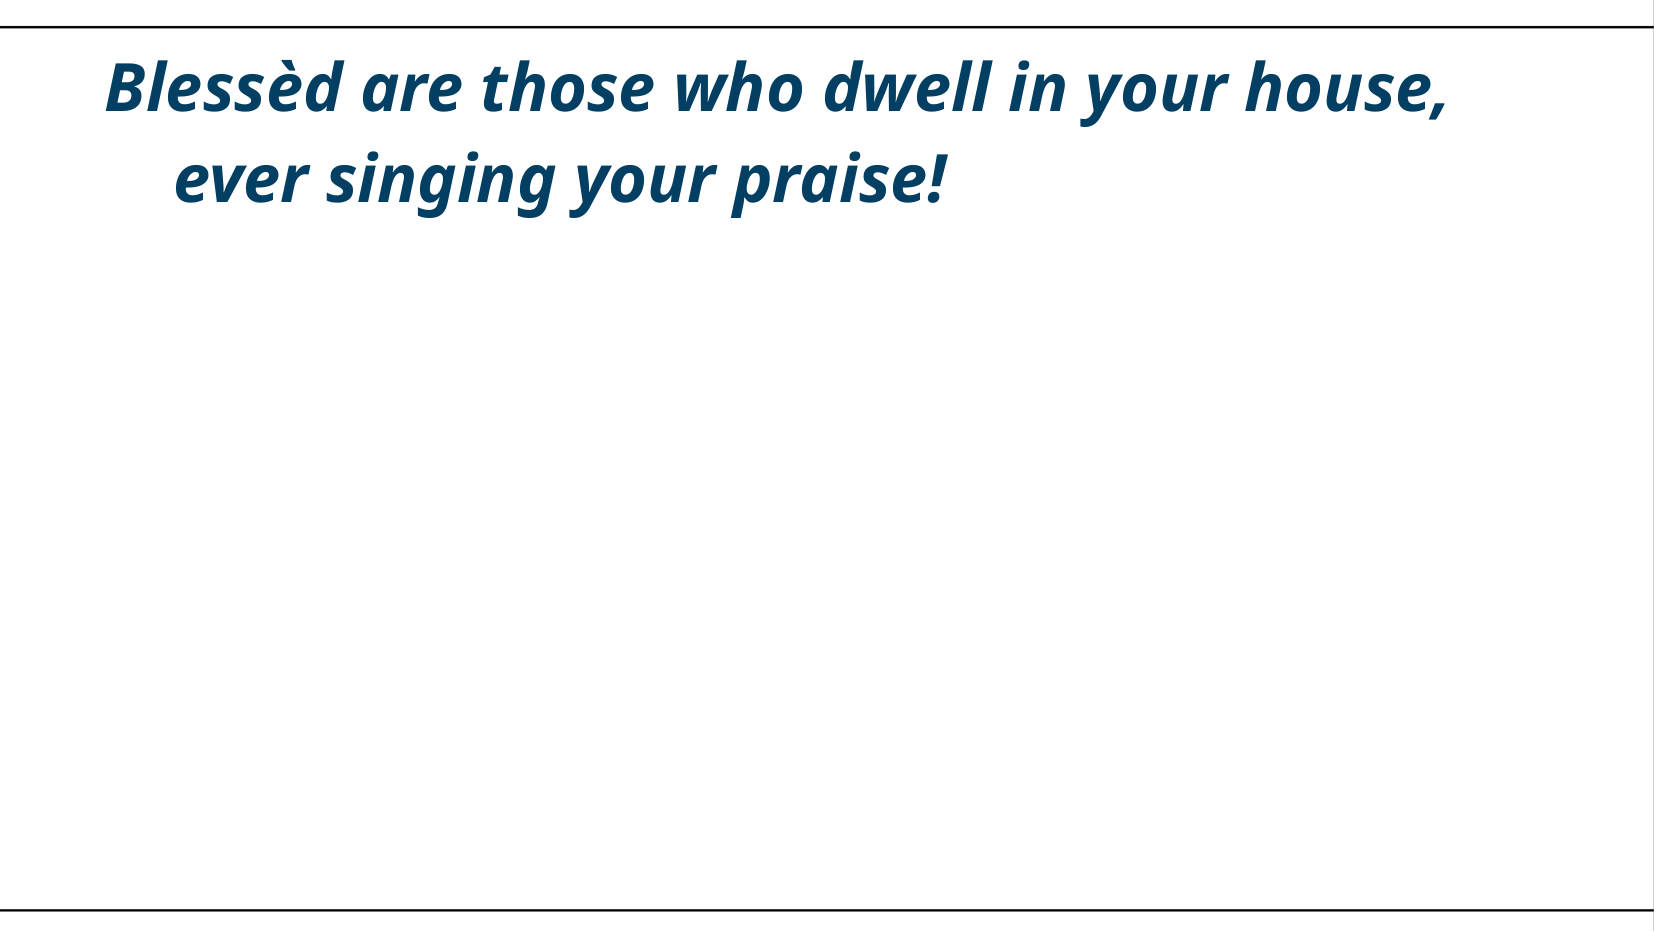

Blessèd are those who dwell in your house,
 ever singing your praise!